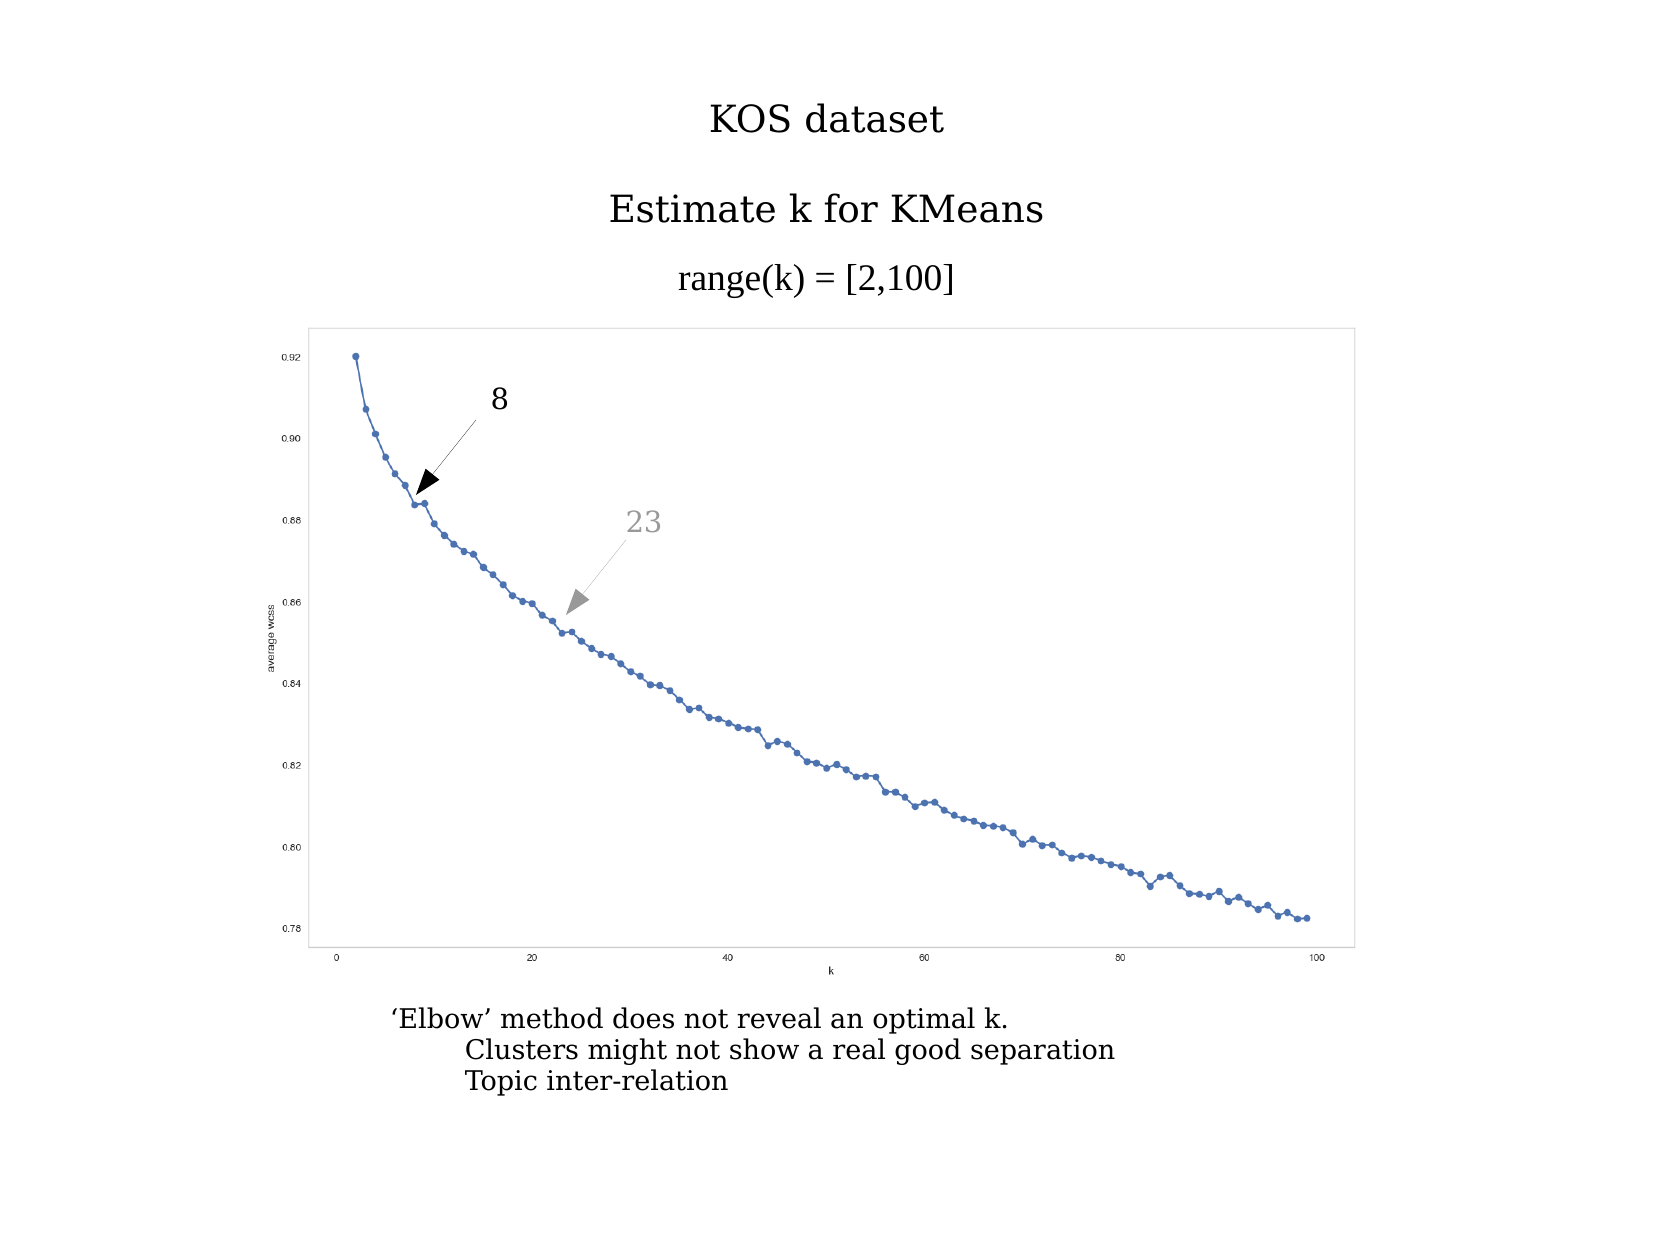

KOS dataset
Estimate k for KMeans
range(k) = [2,100]
8
23
‘Elbow’ method does not reveal an optimal k.
	Clusters might not show a real good separation
	Topic inter-relation